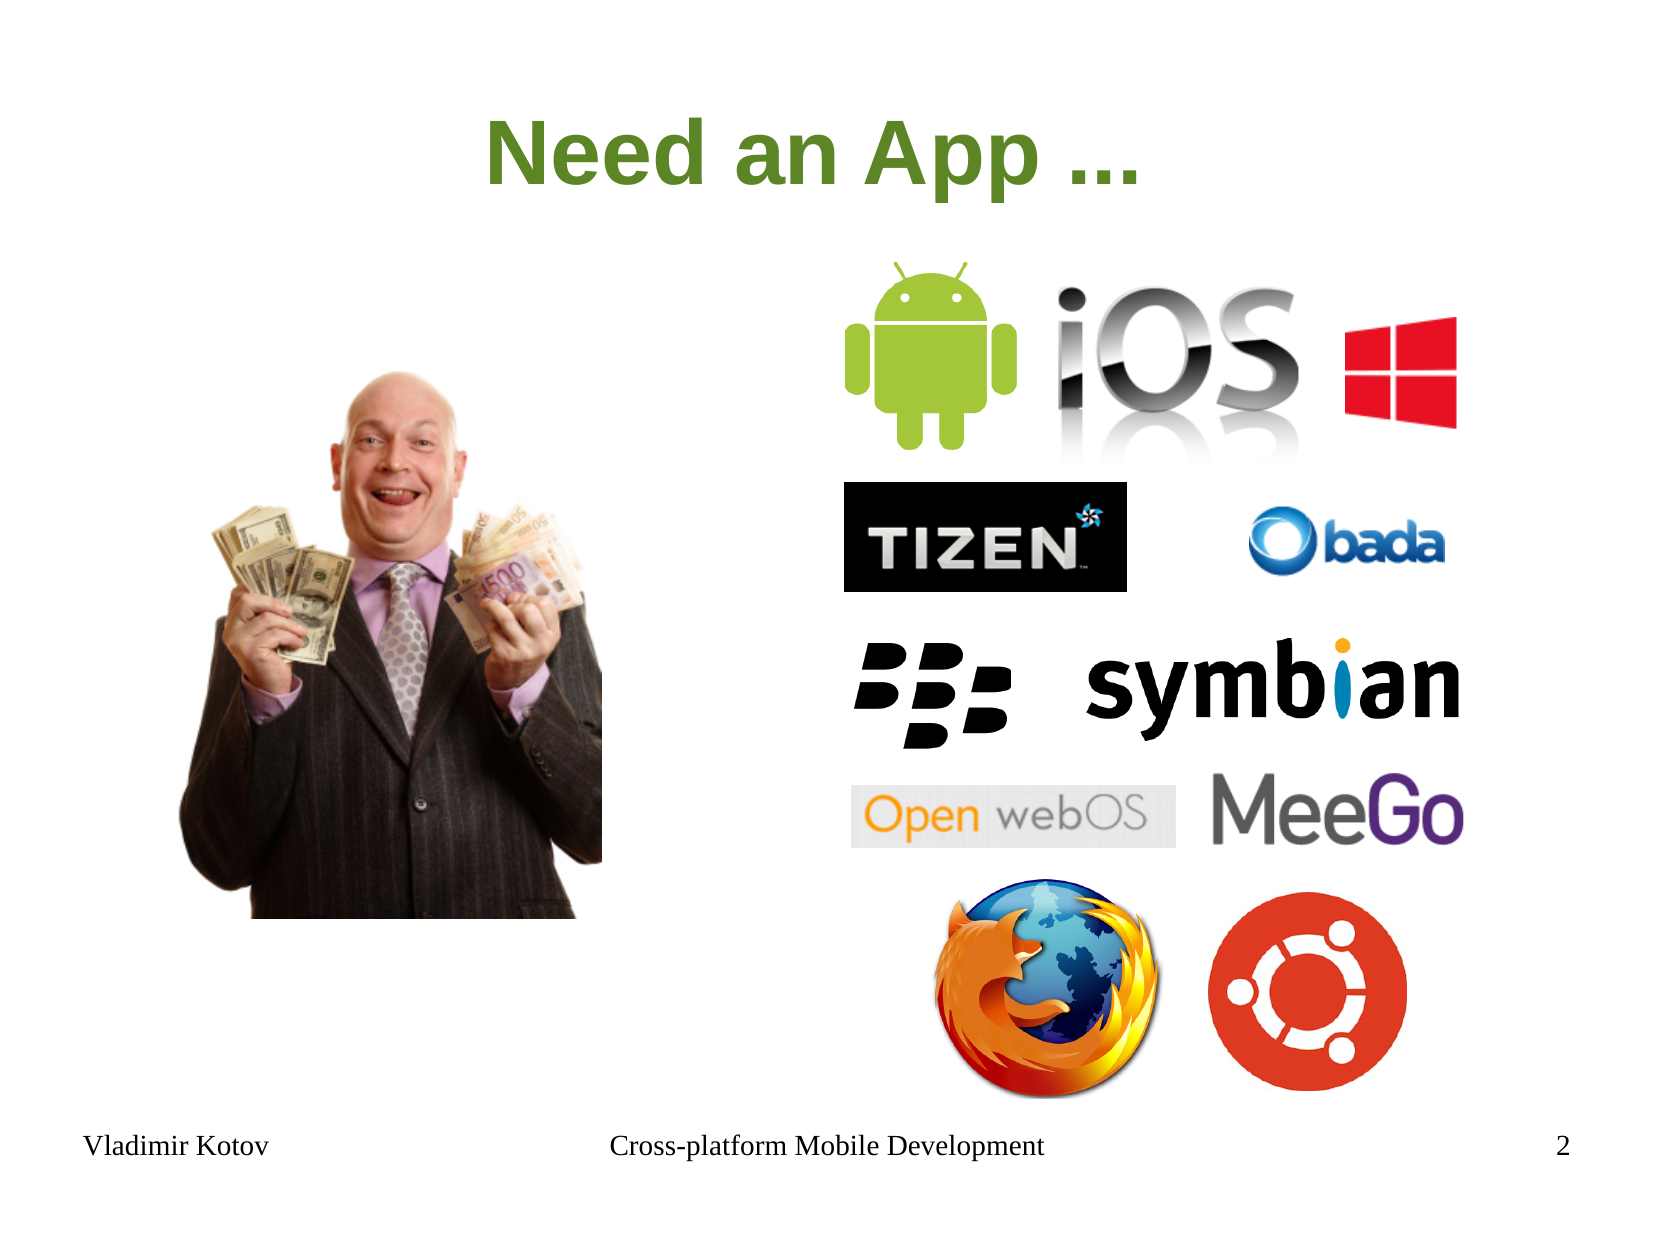

# Need an App ...
Vladimir Kotov
Cross-platform Mobile Development
2